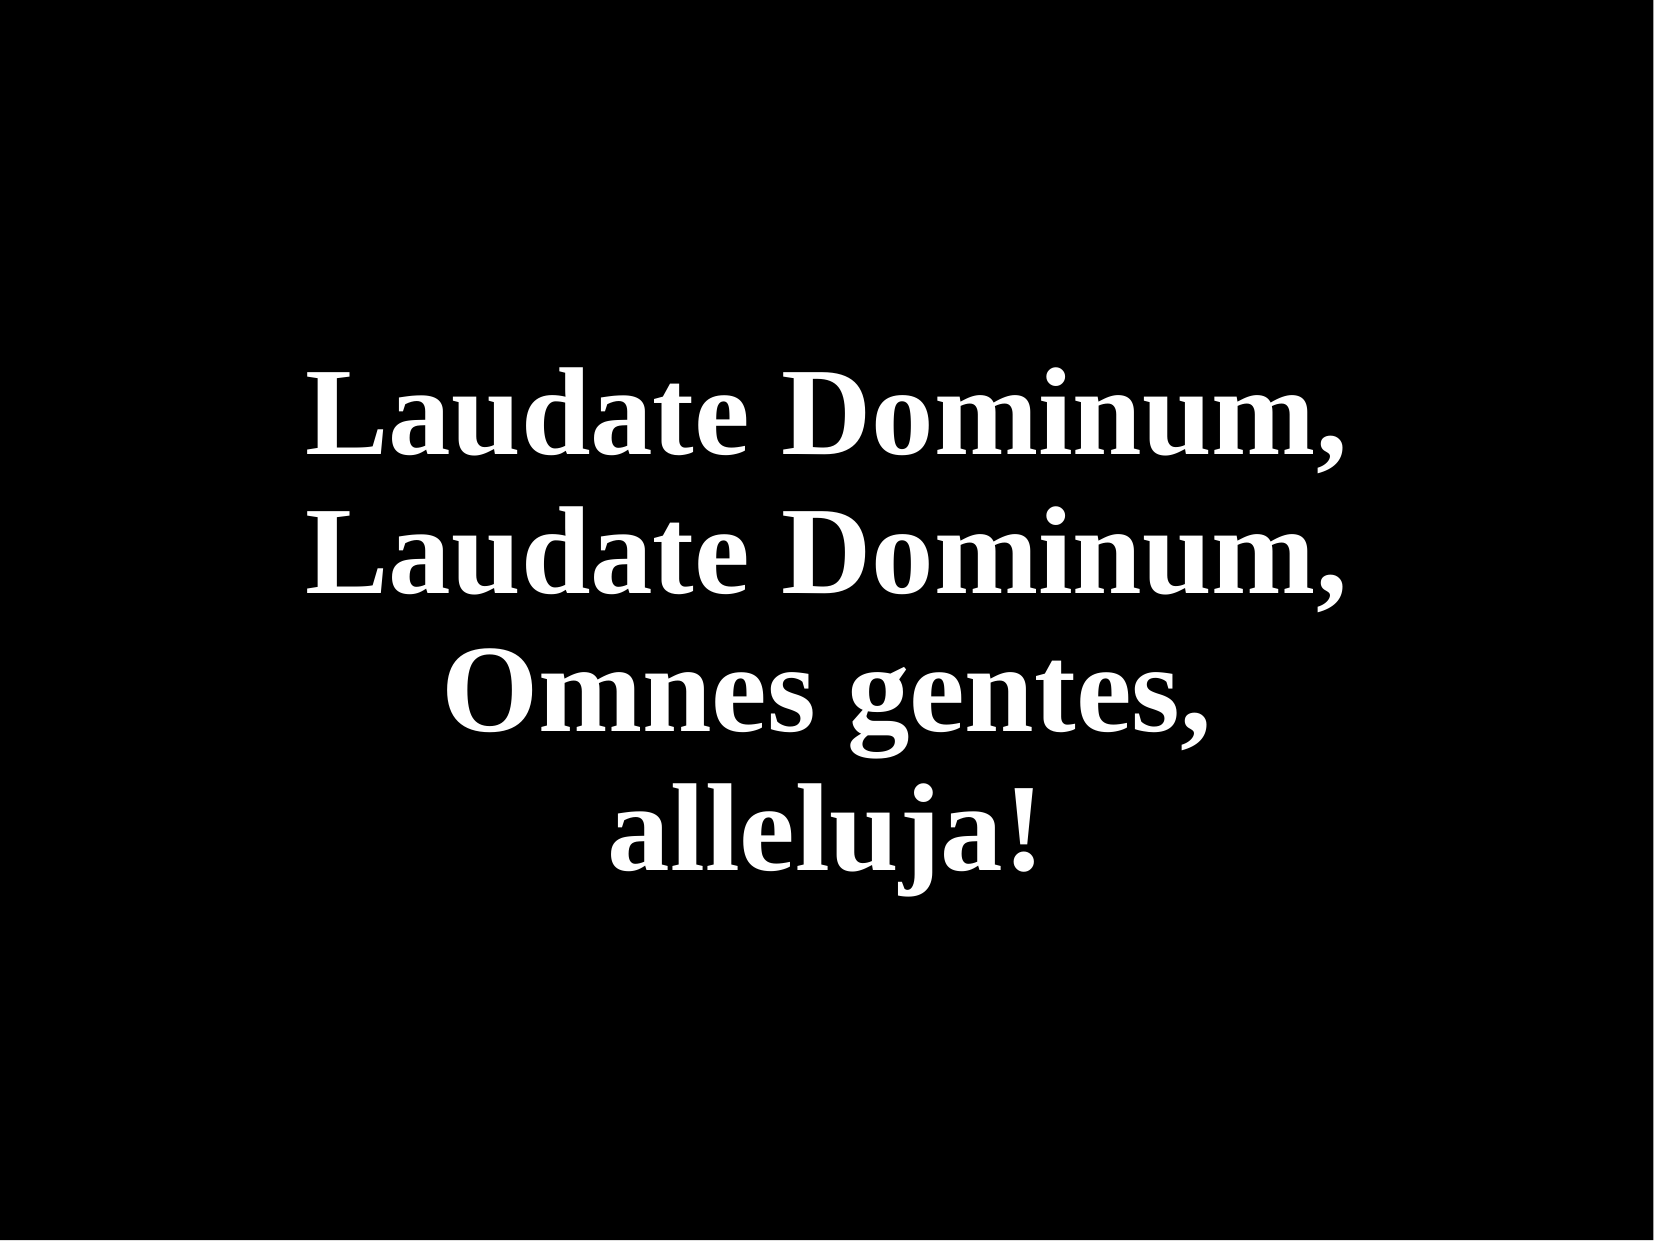

# Laudate Dominum, Laudate Dominum, Omnes gentes, alleluja!